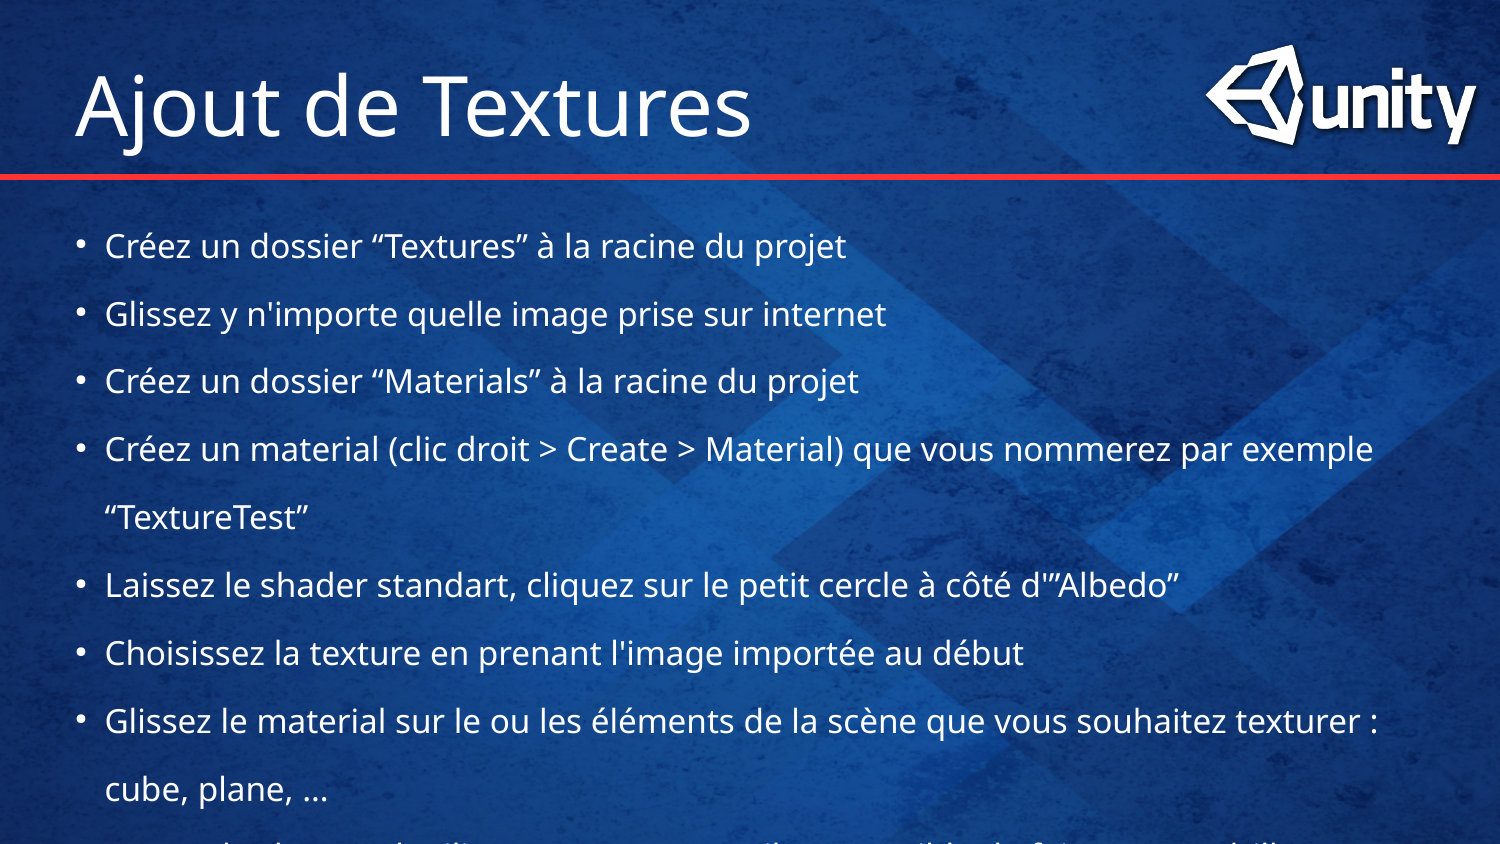

# Ajout de Textures
Créez un dossier “Textures” à la racine du projet
Glissez y n'importe quelle image prise sur internet
Créez un dossier “Materials” à la racine du projet
Créez un material (clic droit > Create > Material) que vous nommerez par exemple “TextureTest”
Laissez le shader standart, cliquez sur le petit cercle à côté d'”Albedo”
Choisissez la texture en prenant l'image importée au début
Glissez le material sur le ou les éléments de la scène que vous souhaitez texturer : cube, plane, …
Testez de changer le tiling, vous verrez qu'il est possible de faire un quadrillage